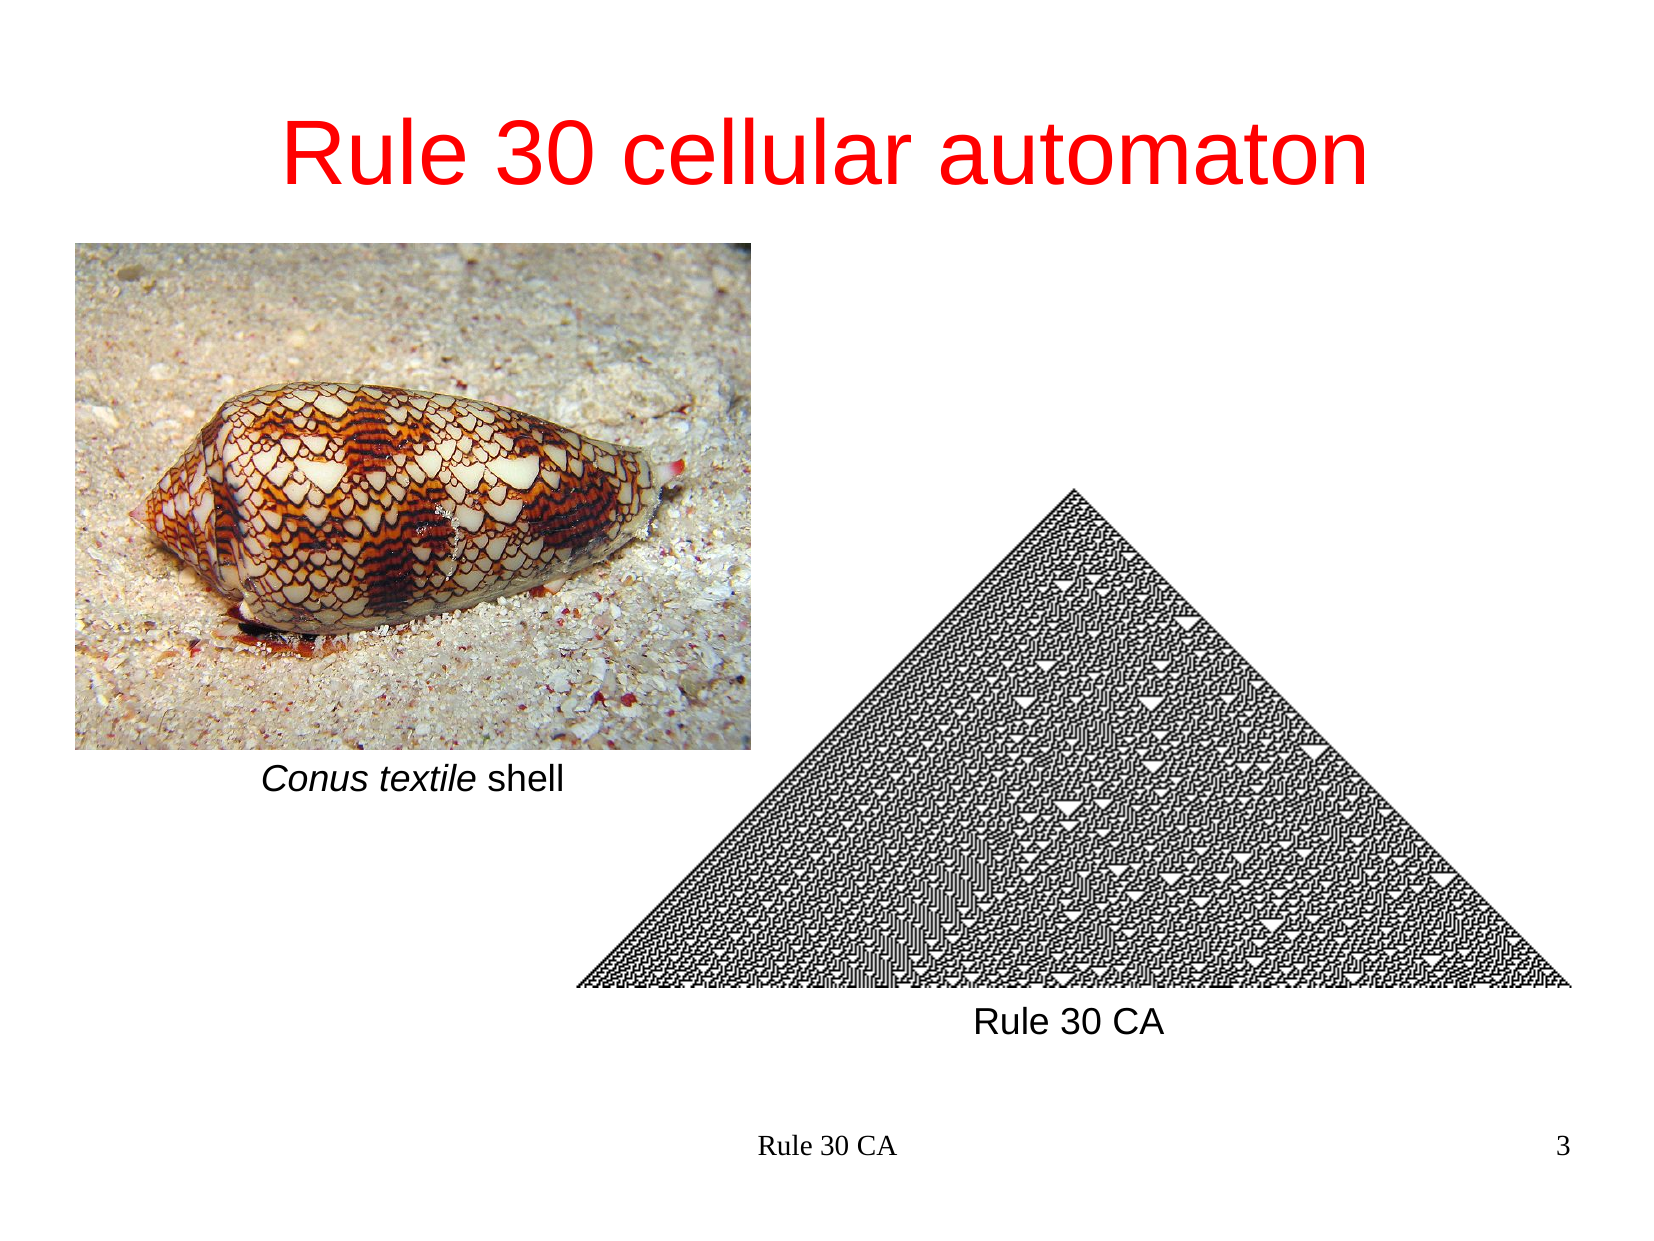

# Rule 30 cellular automaton
Conus textile shell
Rule 30 CA
Rule 30 CA
3